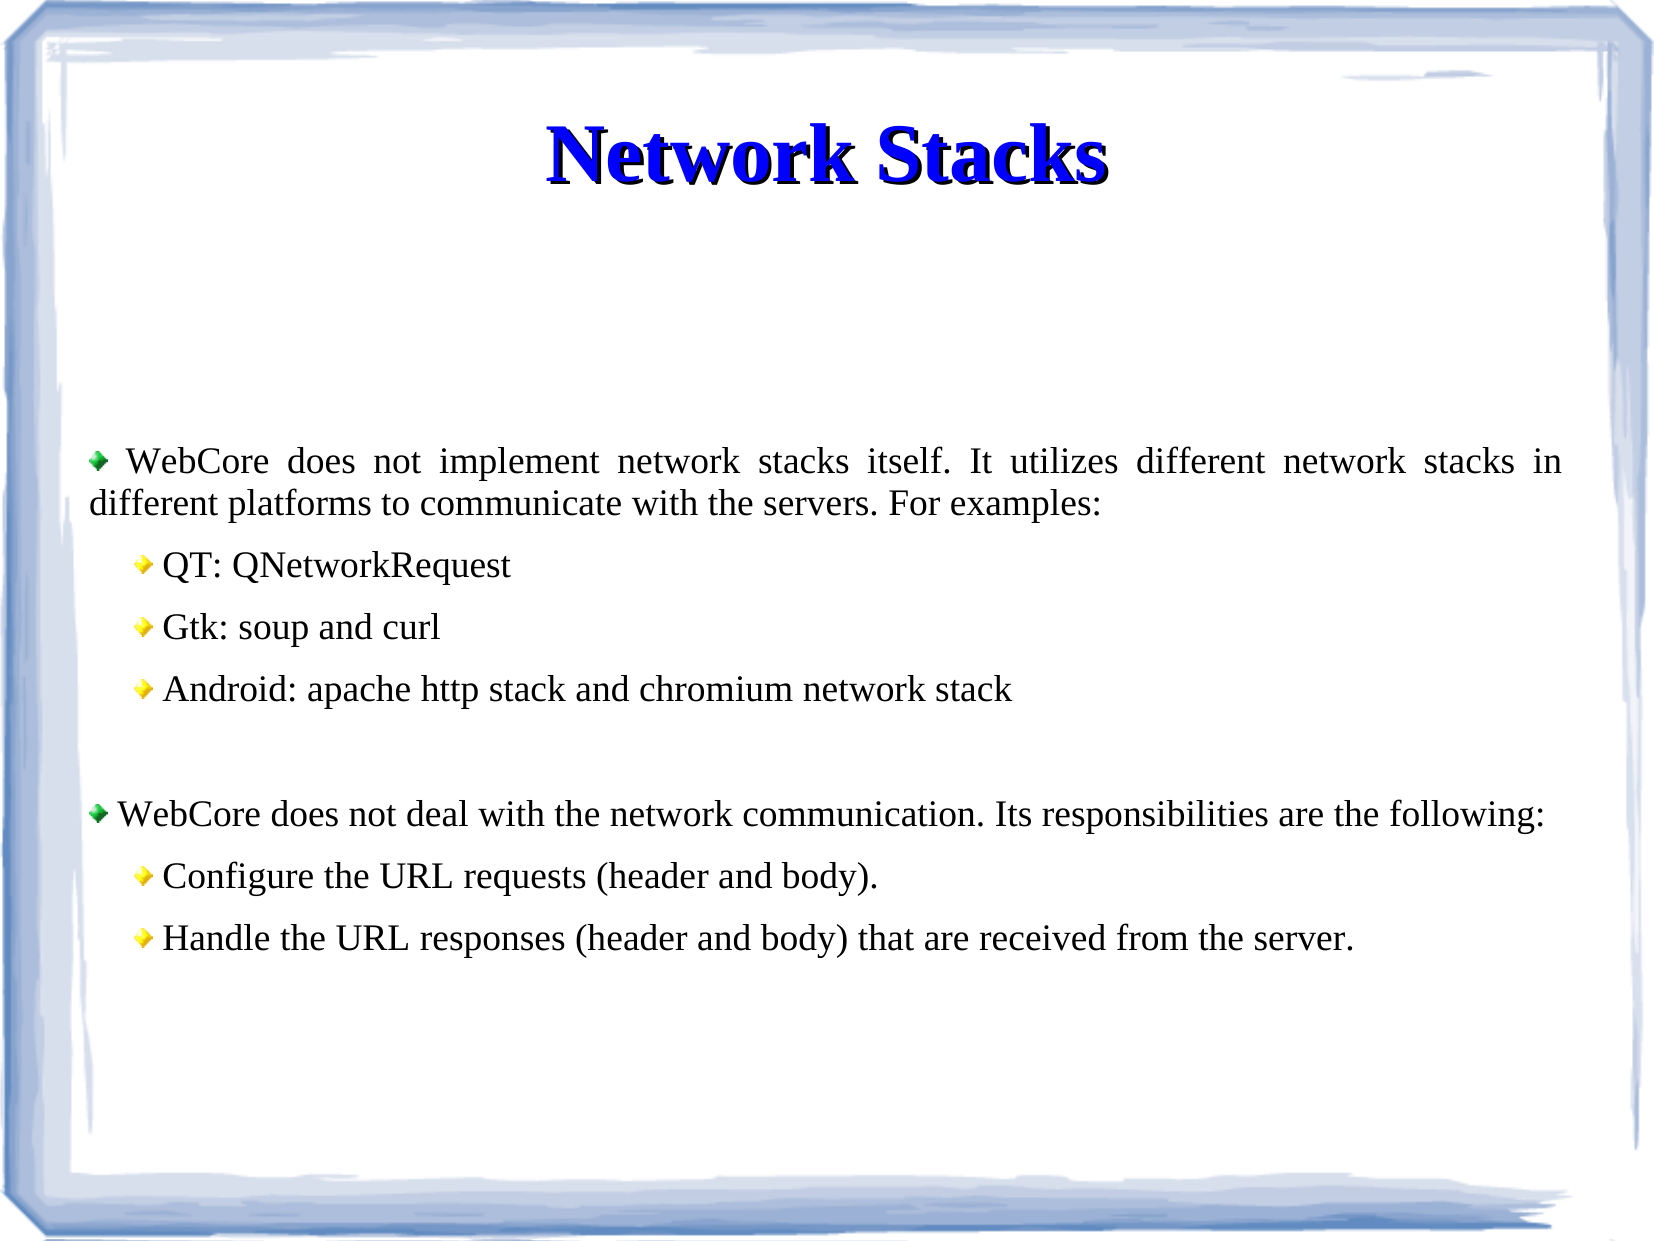

Network Stacks
# WebCore does not implement network stacks itself. It utilizes different network stacks in different platforms to communicate with the servers. For examples:
 QT: QNetworkRequest
 Gtk: soup and curl
 Android: apache http stack and chromium network stack
 WebCore does not deal with the network communication. Its responsibilities are the following:
 Configure the URL requests (header and body).
 Handle the URL responses (header and body) that are received from the server.